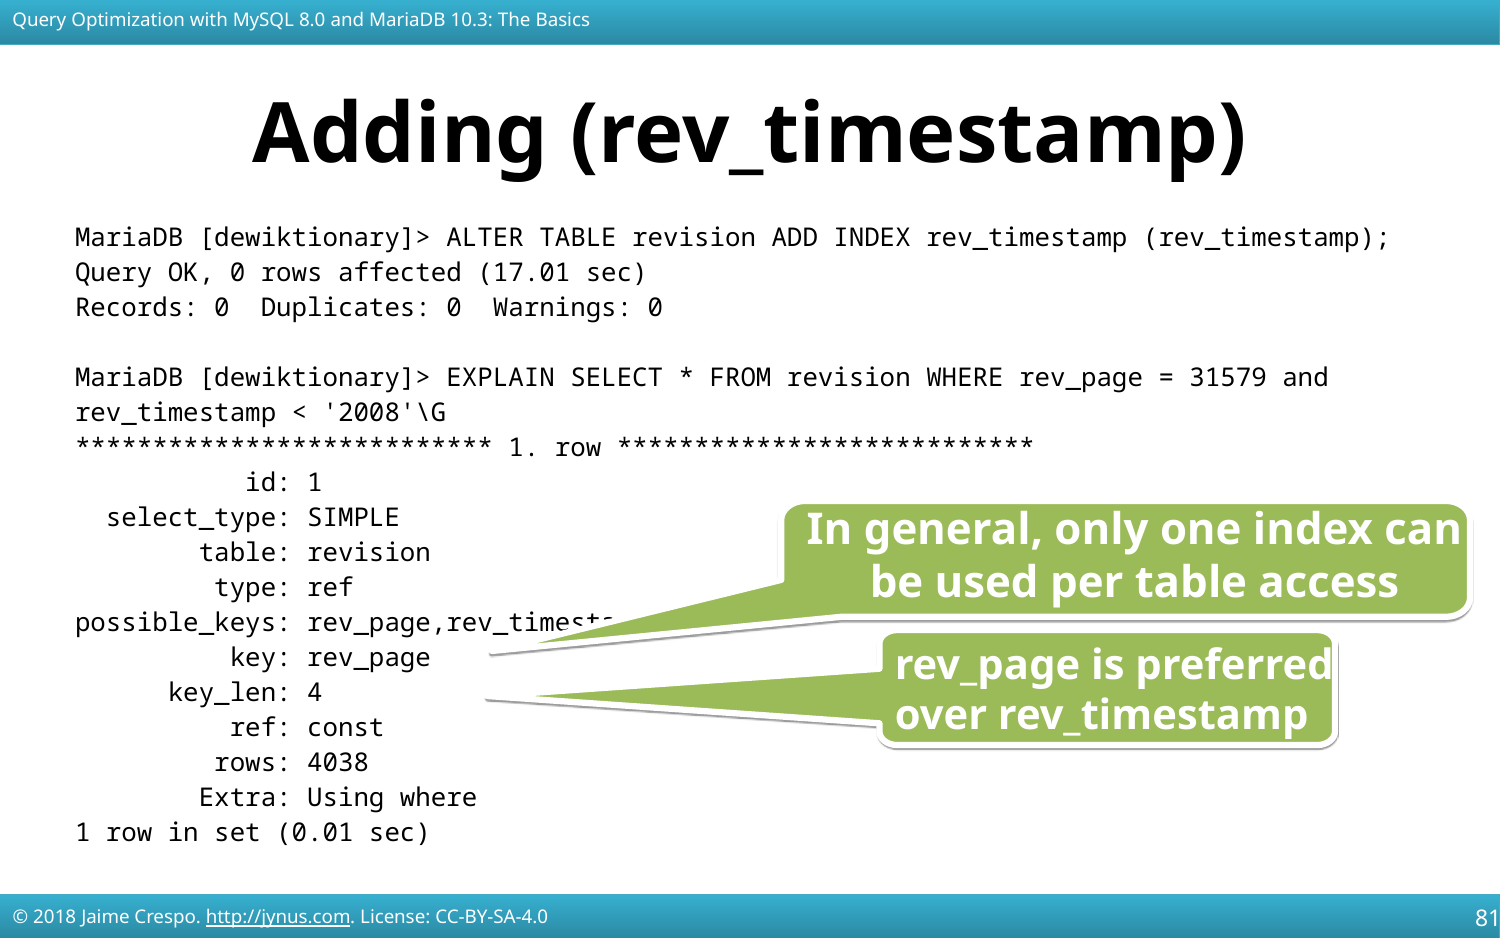

# Adding (rev_timestamp)
MariaDB [dewiktionary]> ALTER TABLE revision ADD INDEX rev_timestamp (rev_timestamp);
Query OK, 0 rows affected (17.01 sec)
Records: 0 Duplicates: 0 Warnings: 0
MariaDB [dewiktionary]> EXPLAIN SELECT * FROM revision WHERE rev_page = 31579 and rev_timestamp < '2008'\G
*************************** 1. row ***************************
 id: 1
 select_type: SIMPLE
 table: revision
 type: ref
possible_keys: rev_page,rev_timestamp
 key: rev_page
 key_len: 4
 ref: const
 rows: 4038
 Extra: Using where
1 row in set (0.01 sec)
In general, only one index can be used per table access
rev_page is preferred over rev_timestamp